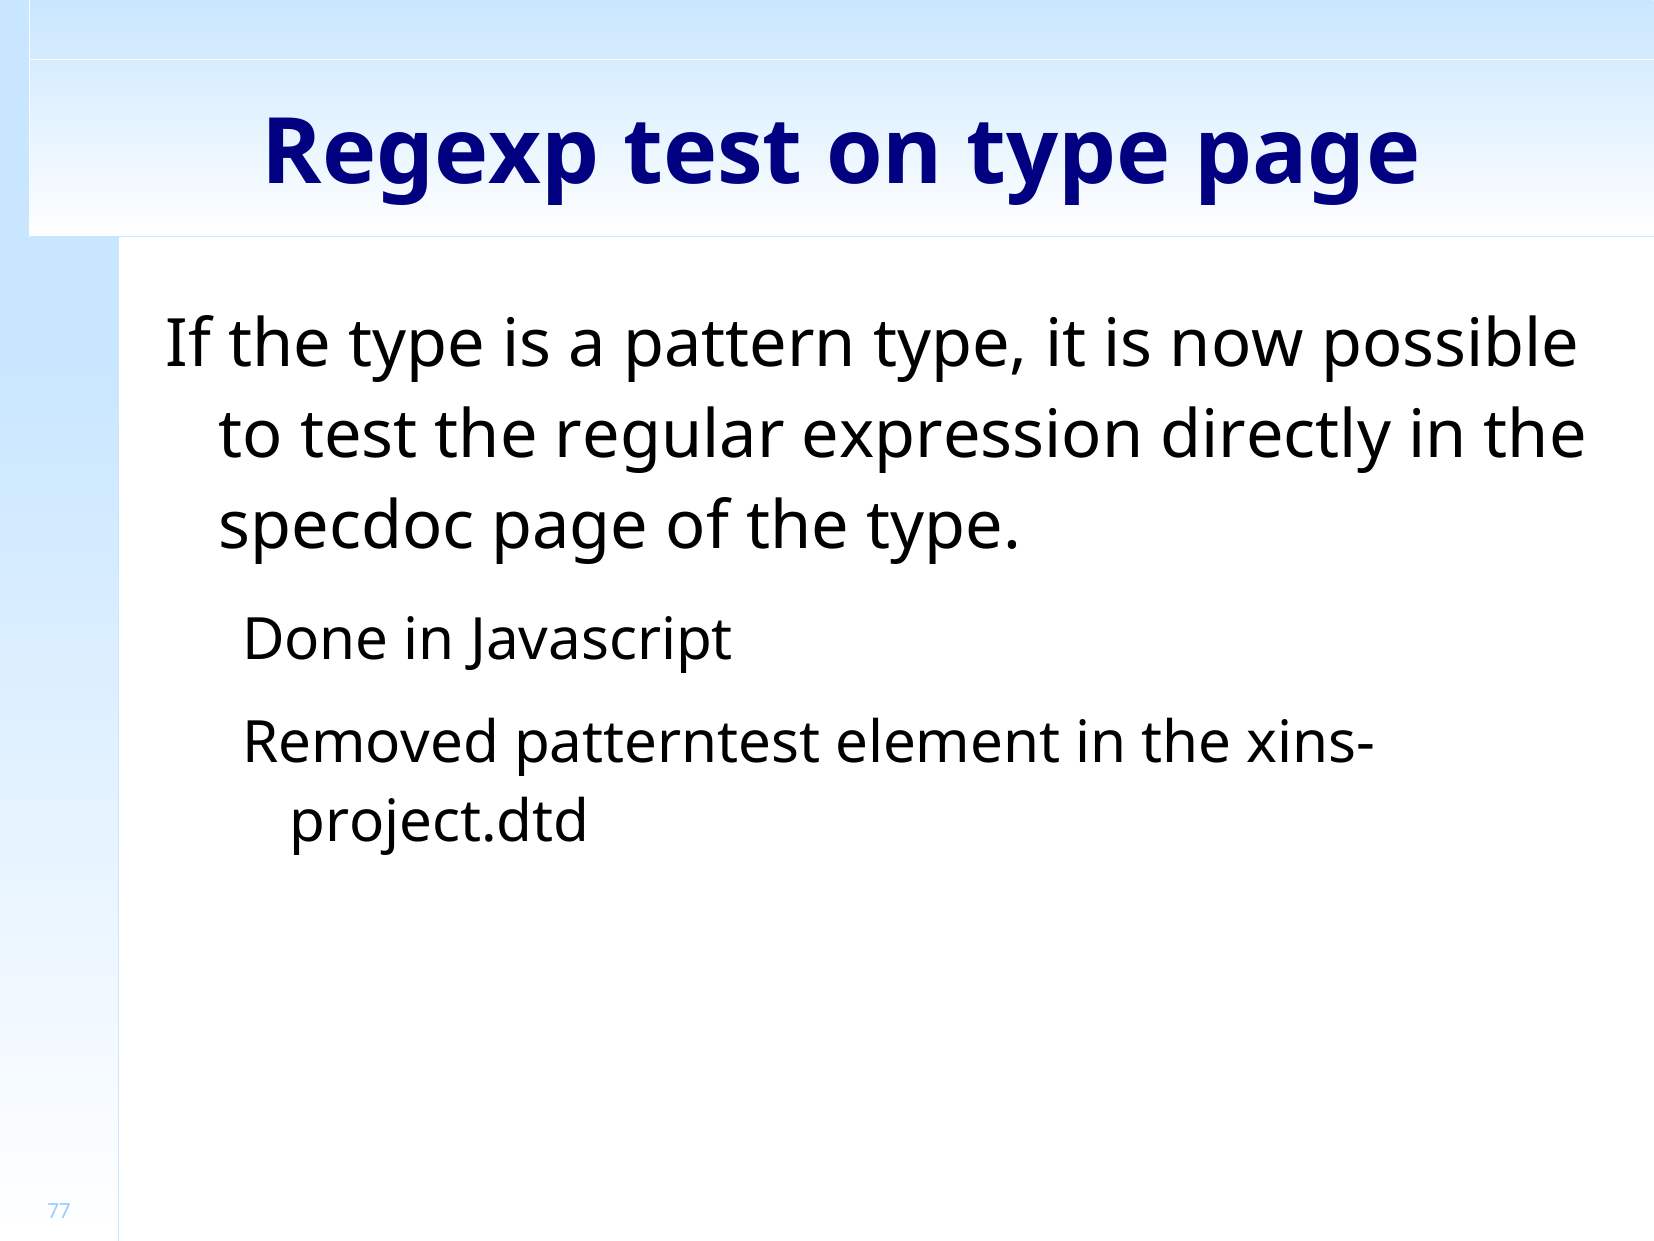

# Regexp test on type page
If the type is a pattern type, it is now possible to test the regular expression directly in the specdoc page of the type.
Done in Javascript
Removed patterntest element in the xins-project.dtd